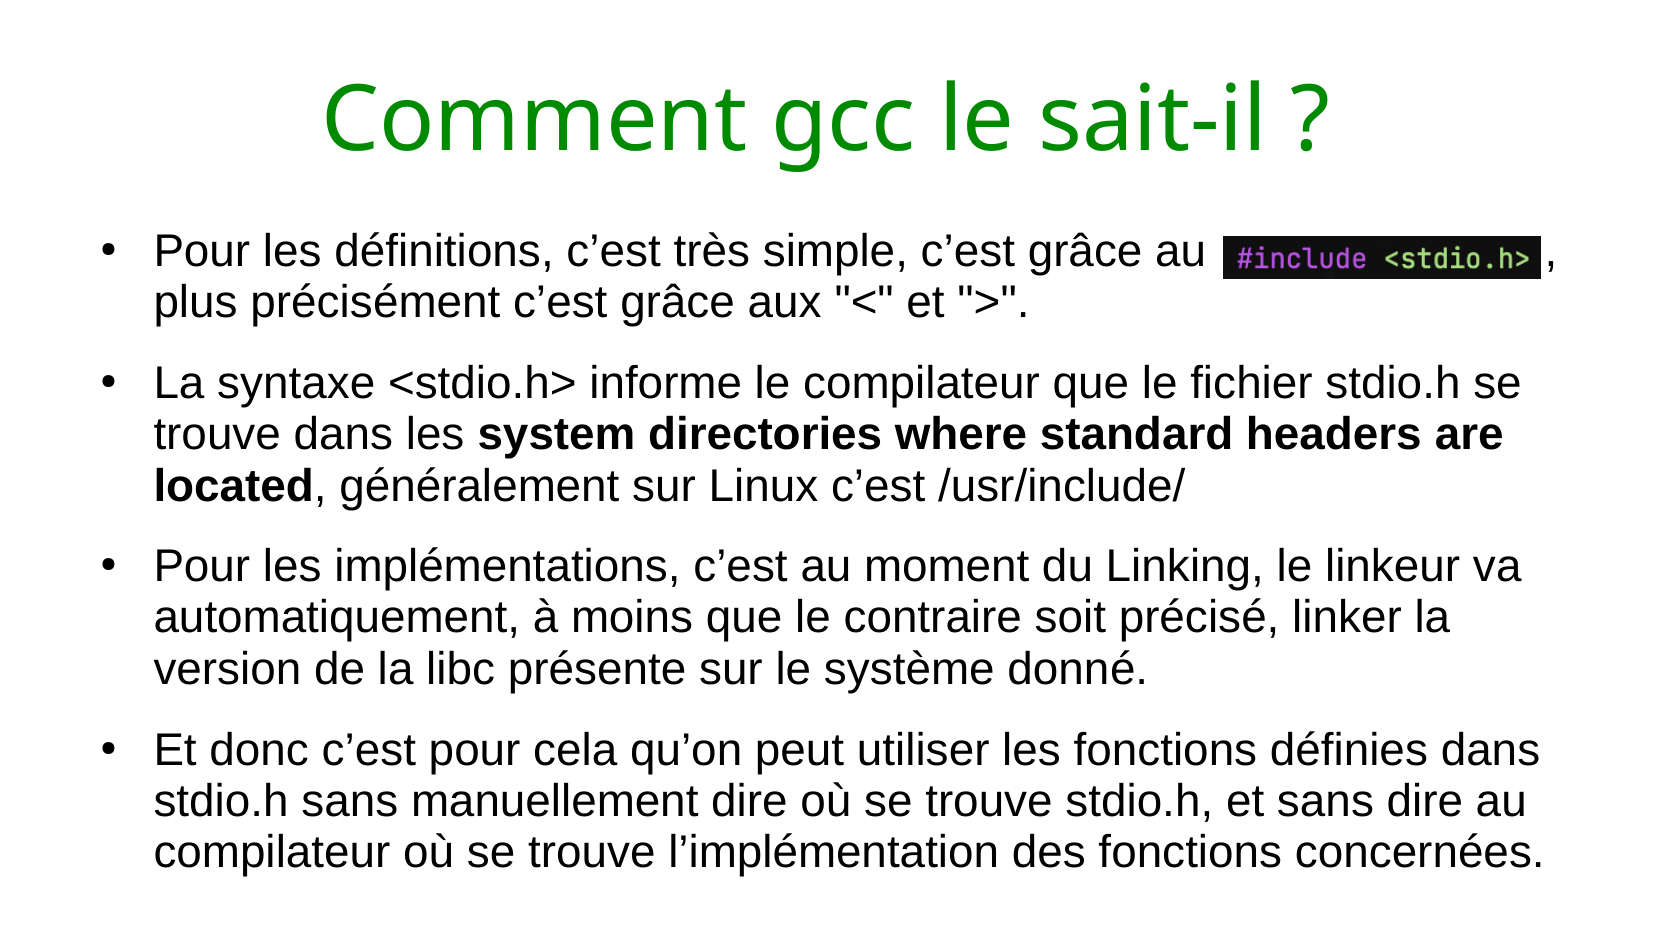

# Comment gcc le sait-il ?
Pour les définitions, c’est très simple, c’est grâce au 	 , plus précisément c’est grâce aux "<" et ">".
La syntaxe <stdio.h> informe le compilateur que le fichier stdio.h se trouve dans les system directories where standard headers are located, généralement sur Linux c’est /usr/include/
Pour les implémentations, c’est au moment du Linking, le linkeur va automatiquement, à moins que le contraire soit précisé, linker la version de la libc présente sur le système donné.
Et donc c’est pour cela qu’on peut utiliser les fonctions définies dans stdio.h sans manuellement dire où se trouve stdio.h, et sans dire au compilateur où se trouve l’implémentation des fonctions concernées.